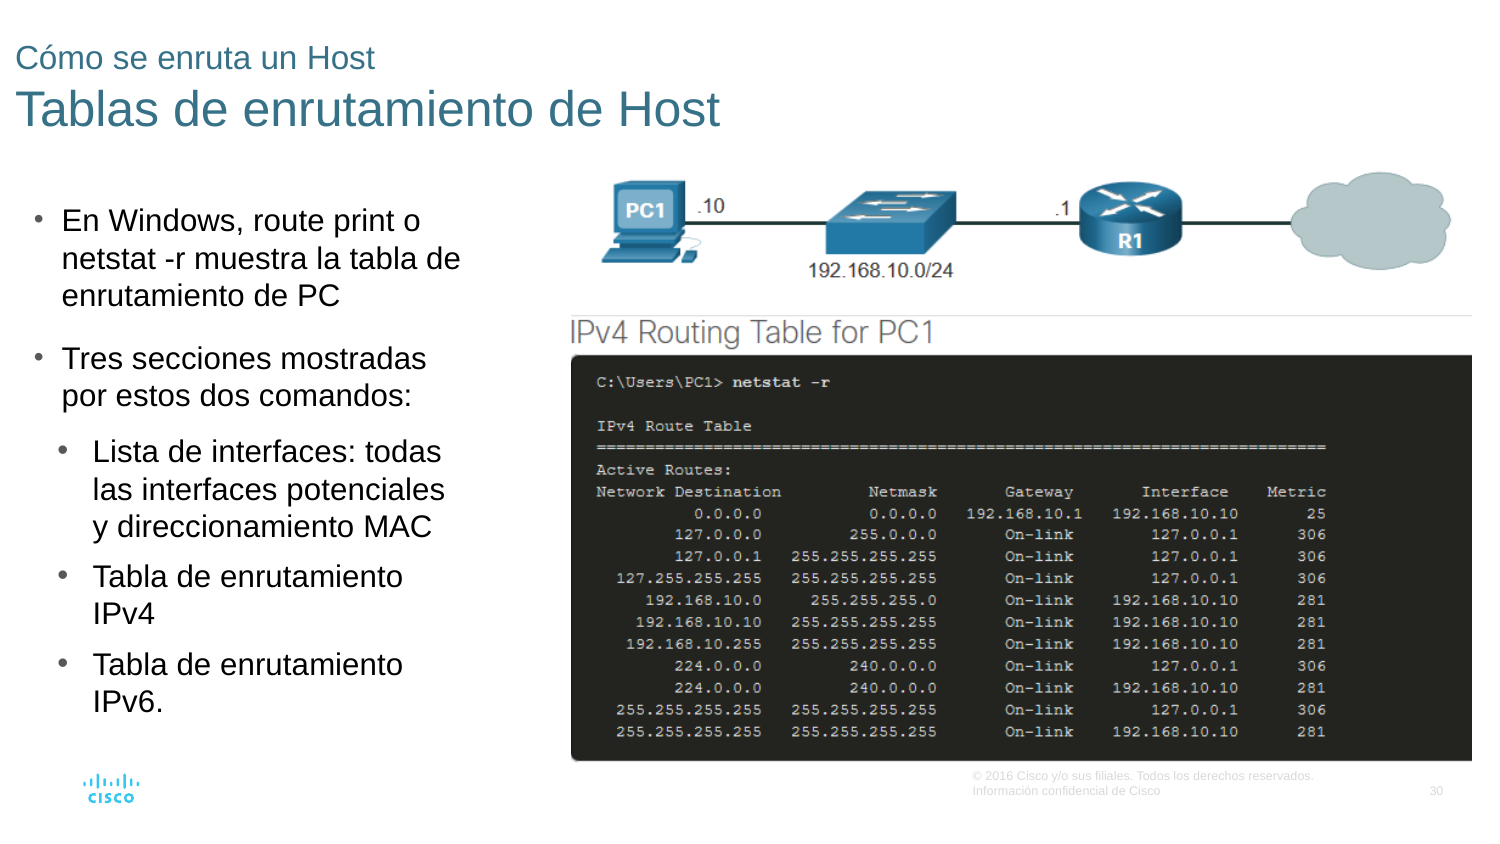

# Cómo se enruta un Host Tablas de enrutamiento de Host
En Windows, route print o netstat -r muestra la tabla de enrutamiento de PC
Tres secciones mostradas por estos dos comandos:
Lista de interfaces: todas las interfaces potenciales y direccionamiento MAC
Tabla de enrutamiento IPv4
Tabla de enrutamiento IPv6.